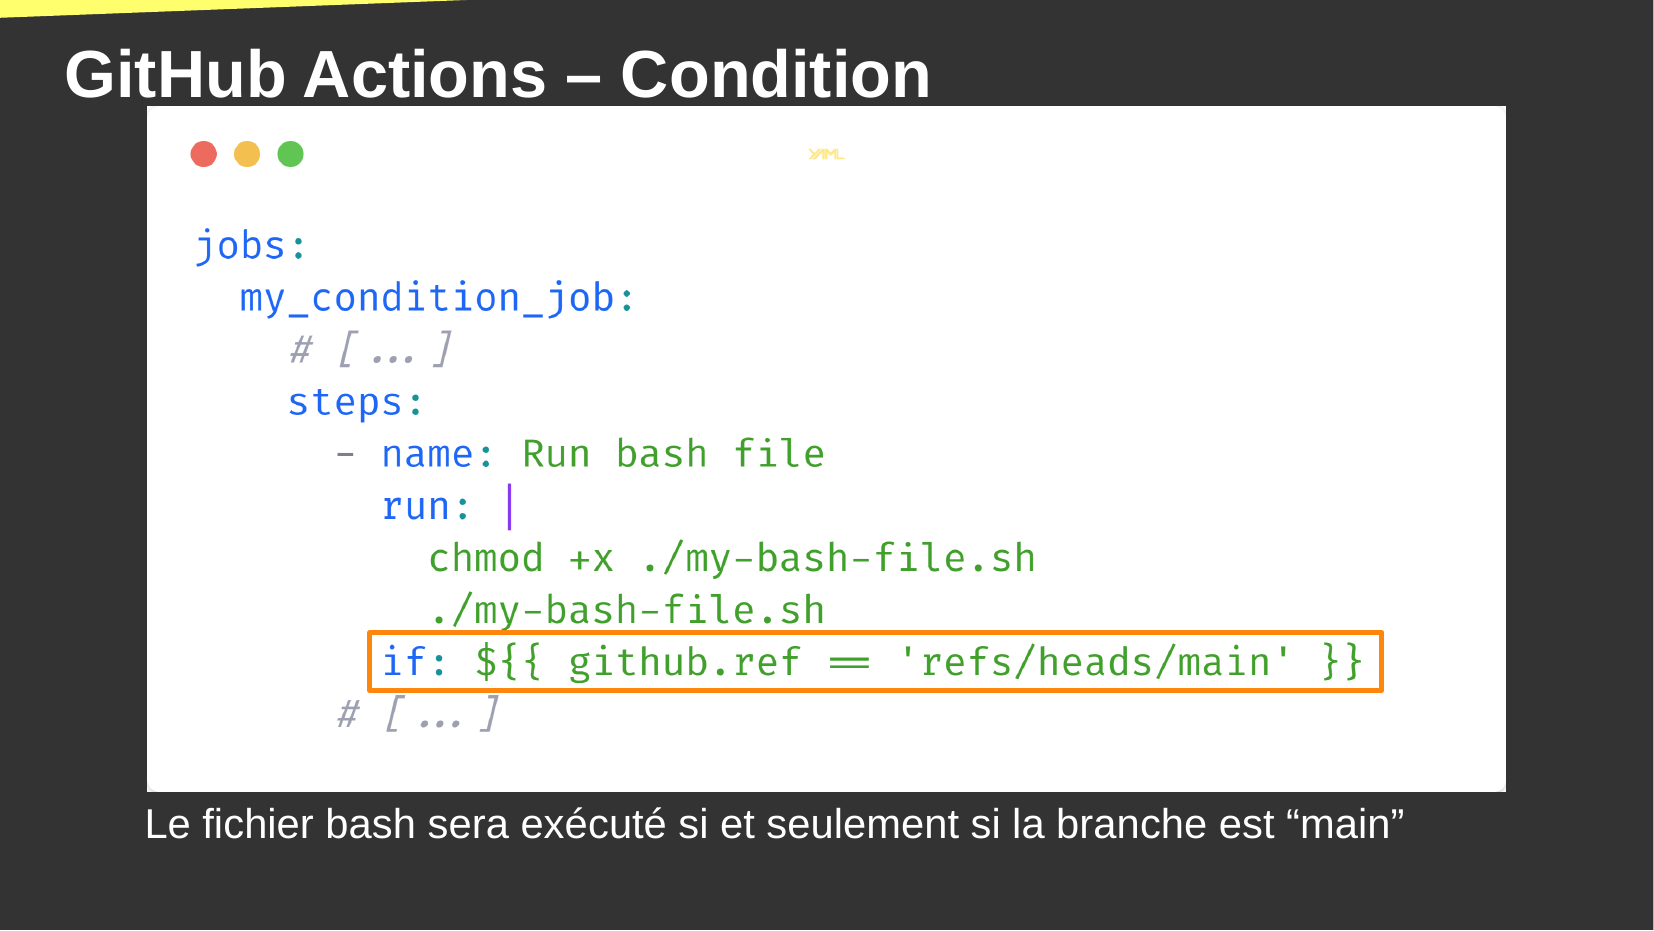

# GitHub Actions – Condition
Le fichier bash sera exécuté si et seulement si la branche est “main”